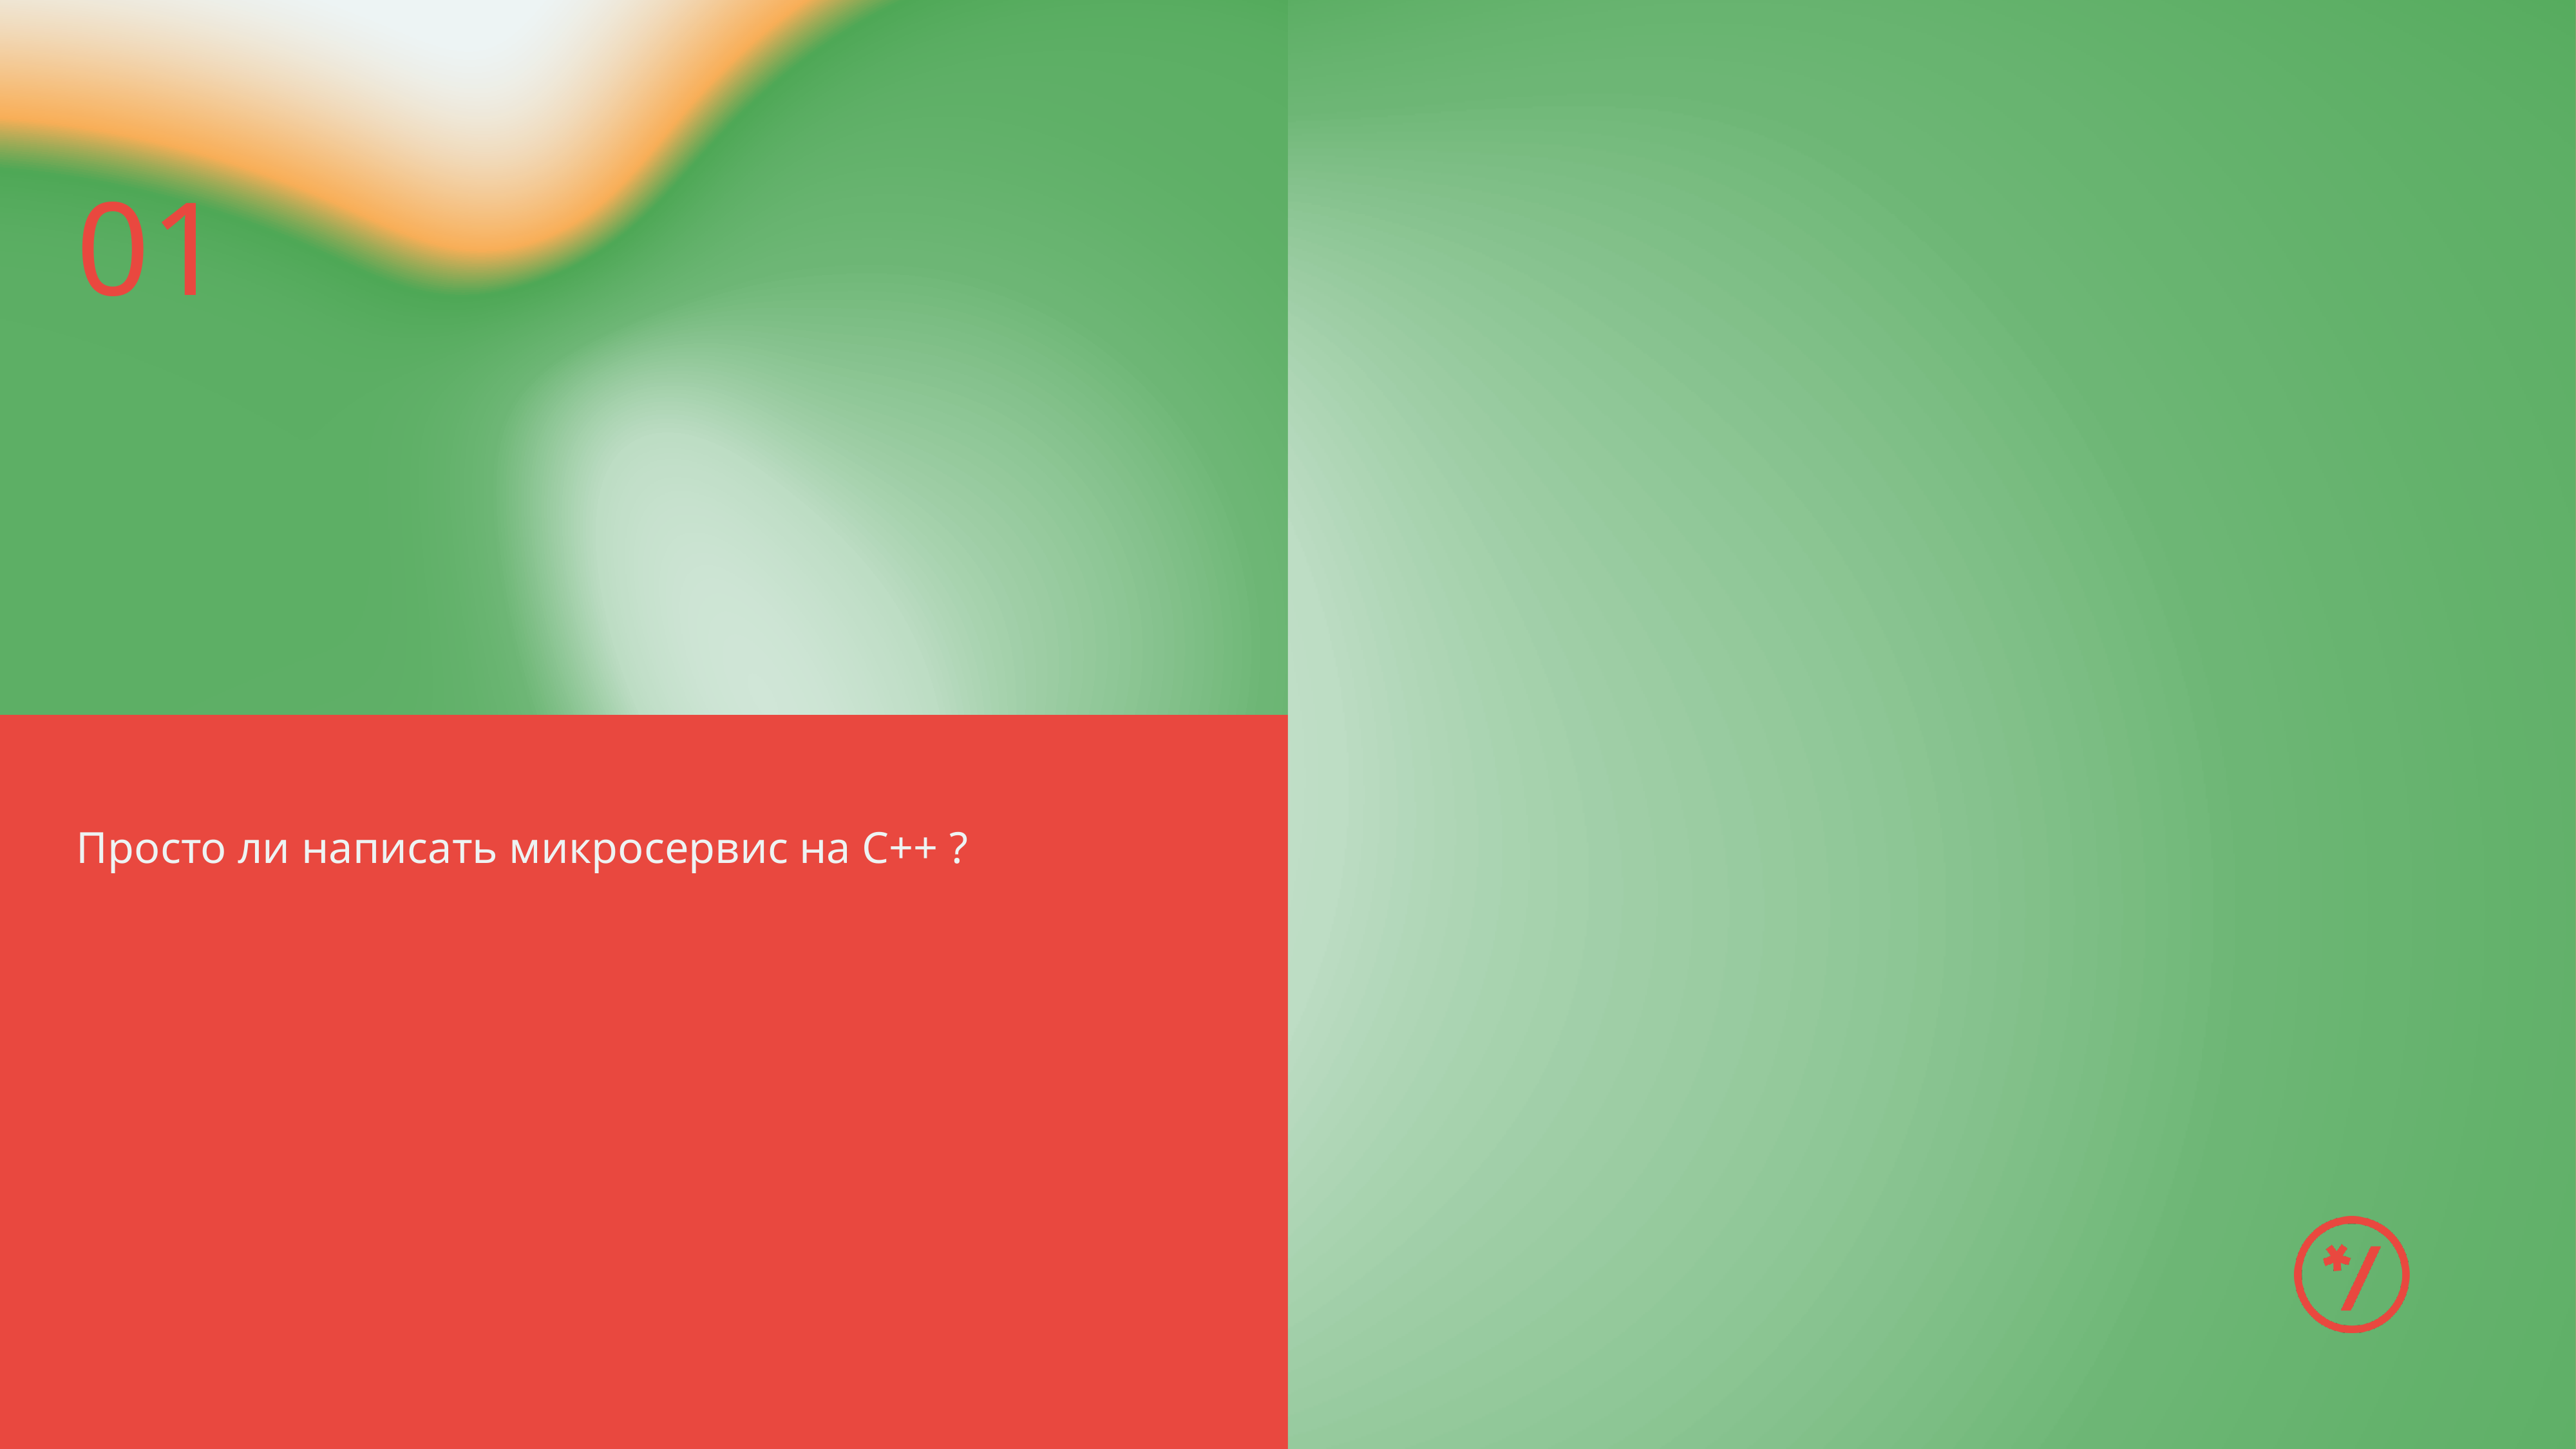

# 01
Просто ли написать микросервис на C++ ?